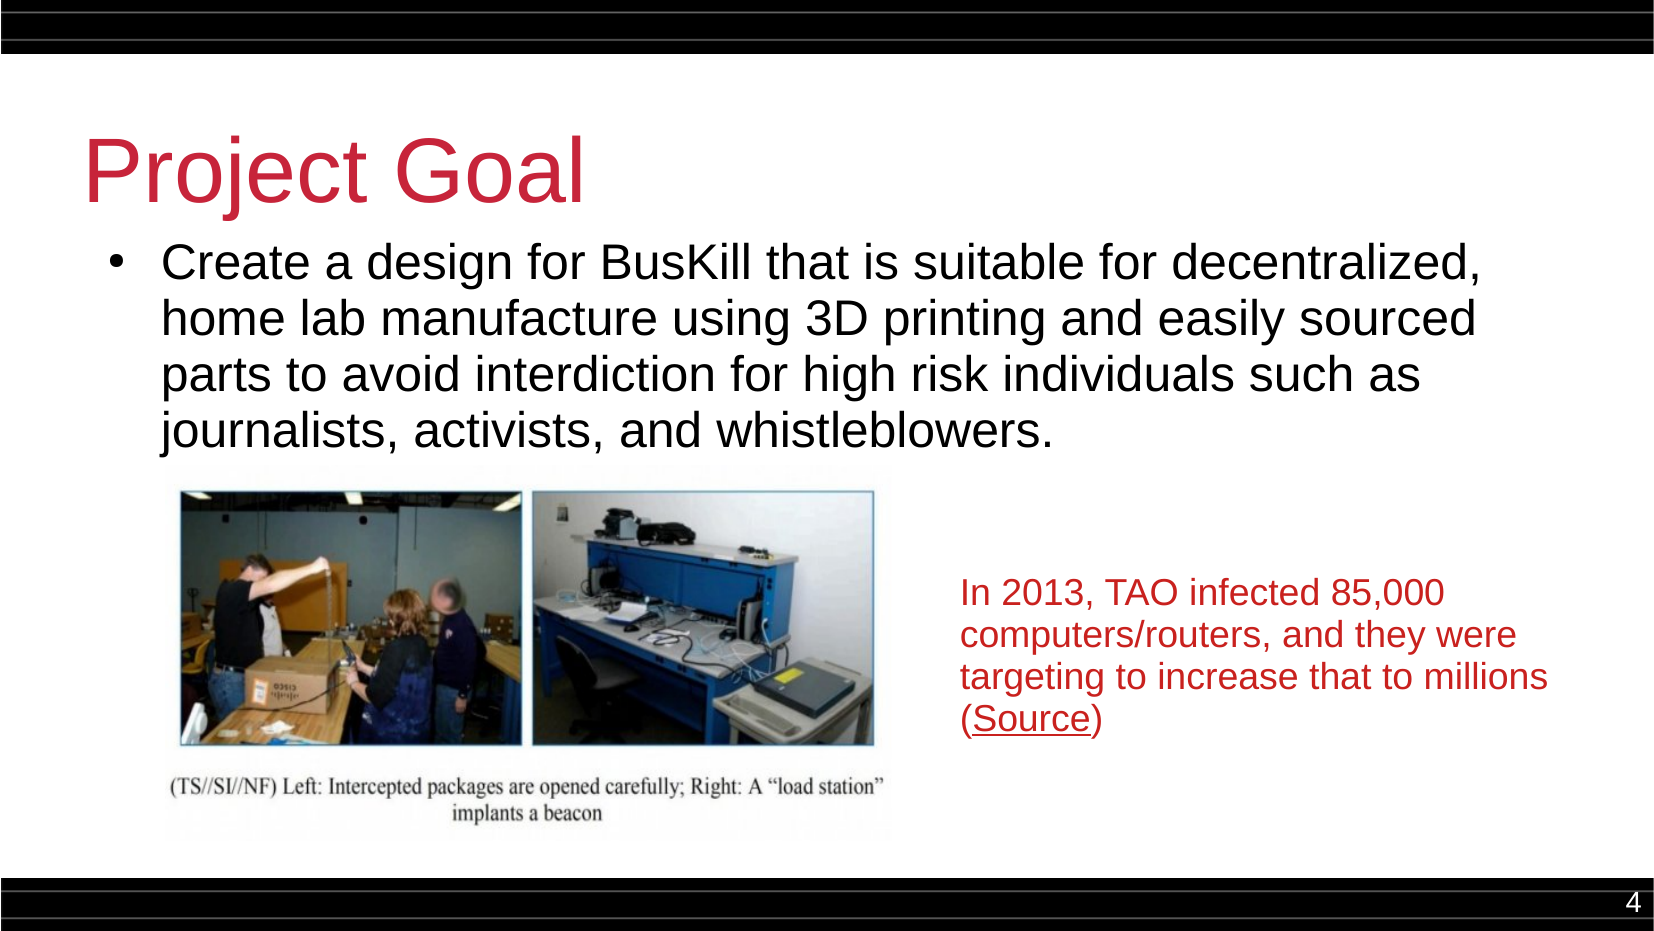

# Project Goal
Create a design for BusKill that is suitable for decentralized, home lab manufacture using 3D printing and easily sourced parts to avoid interdiction for high risk individuals such as journalists, activists, and whistleblowers.
In 2013, TAO infected 85,000 computers/routers, and they were targeting to increase that to millions
(Source)